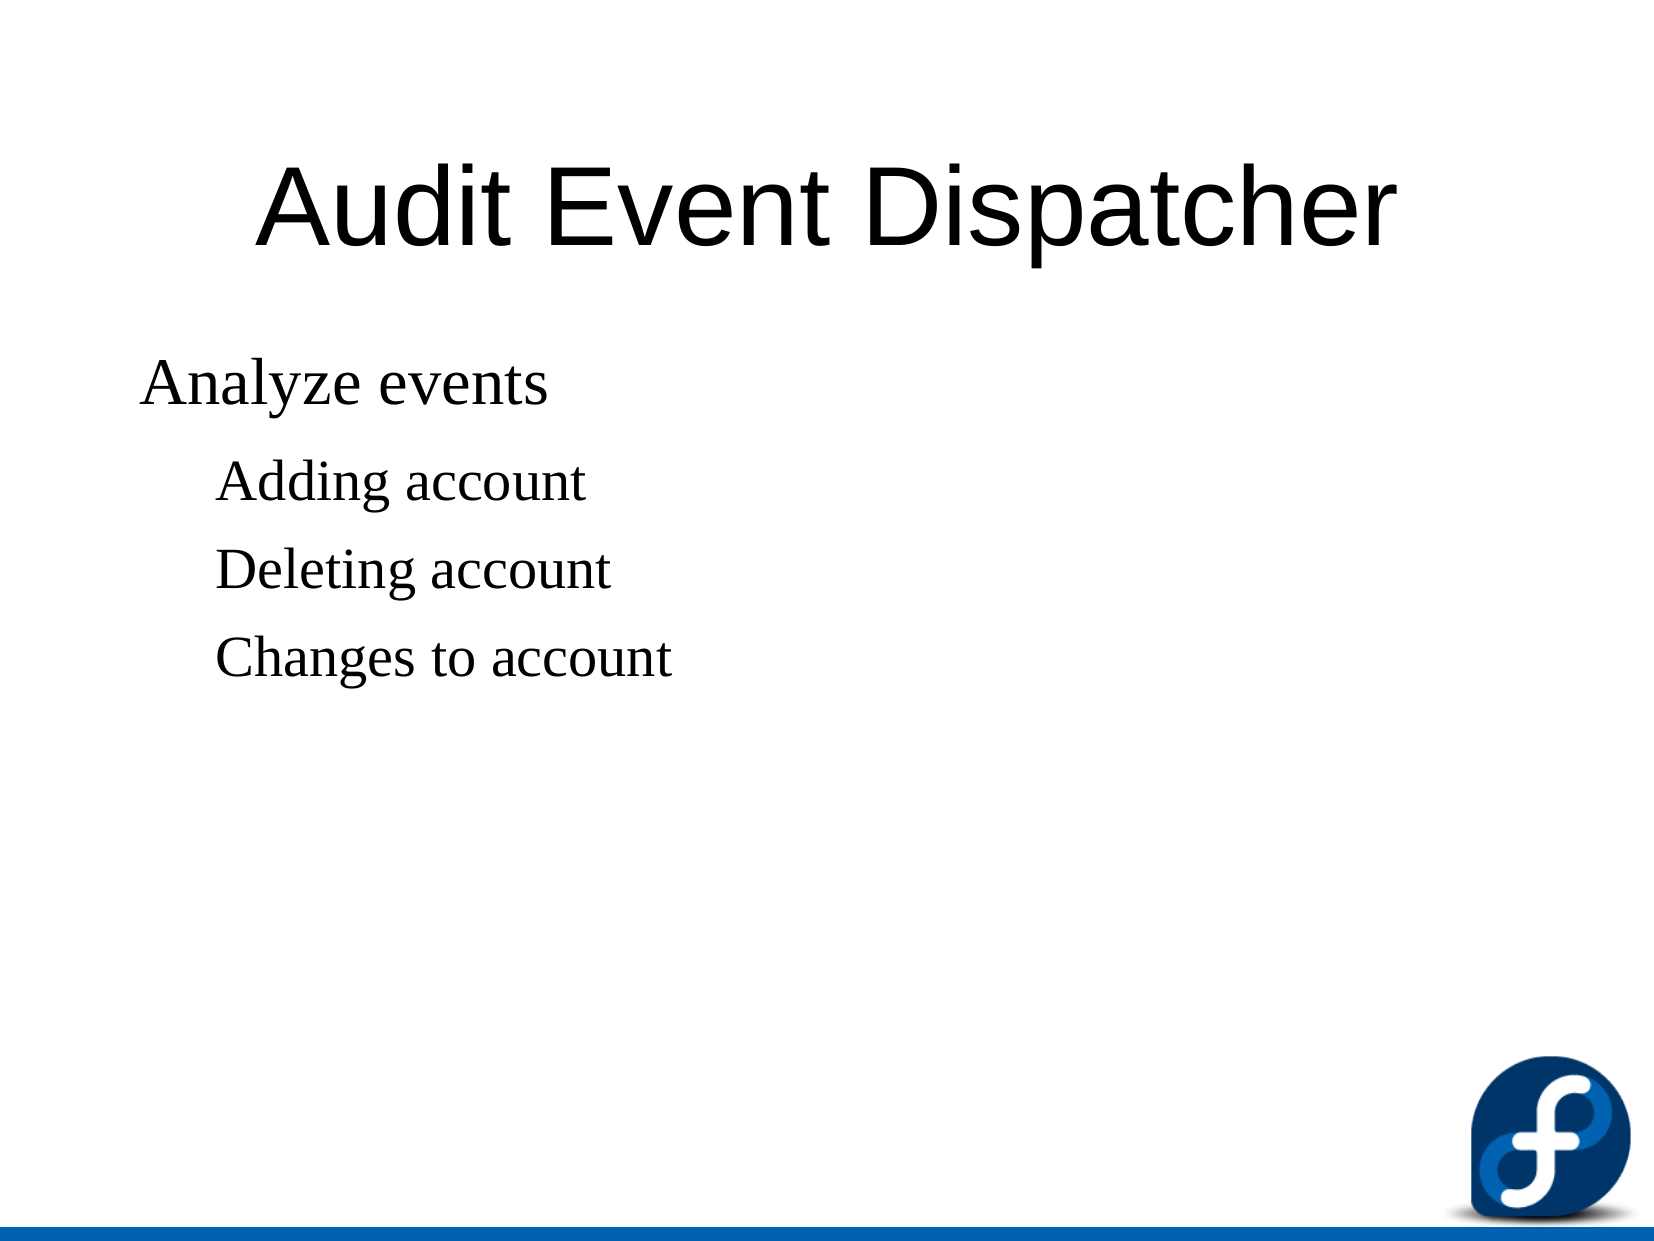

# Audit Event Dispatcher
Analyze events
Adding account
Deleting account
Changes to account